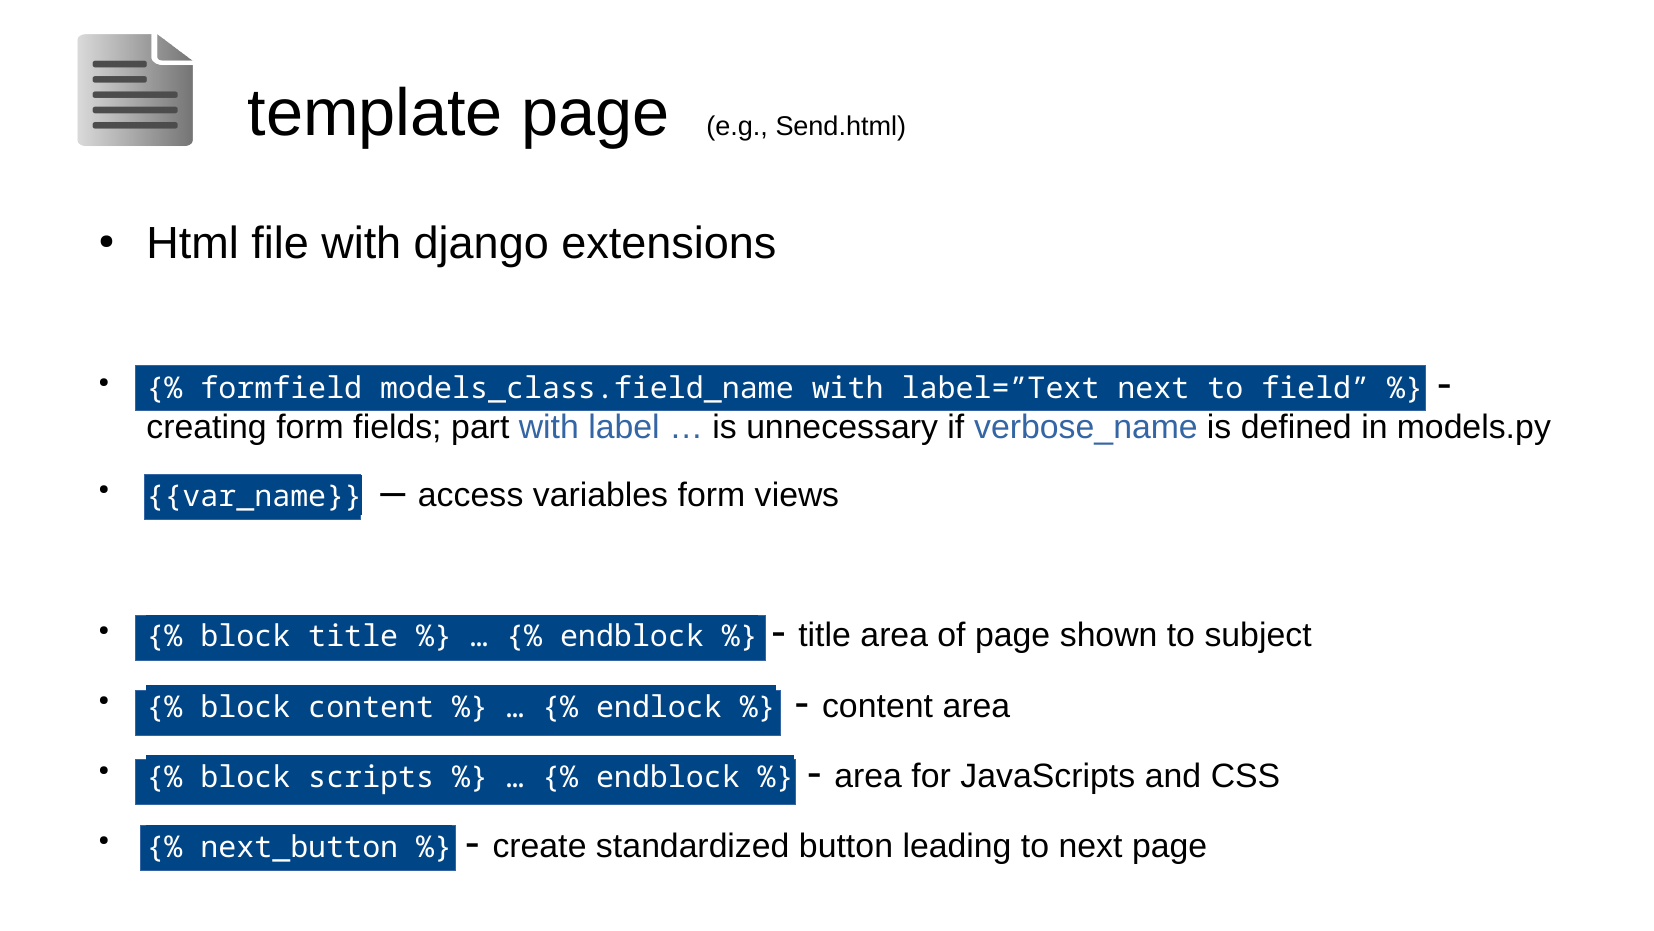

template page (e.g., Send.html)
# Html file with django extensions
{% formfield models_class.field_name with label=”Text next to field” %} - creating form fields; part with label … is unnecessary if verbose_name is defined in models.py
{{var_name}} – access variables form views
{% block title %} … {% endblock %} - title area of page shown to subject
{% block content %} … {% endlock %} - content area
{% block scripts %} … {% endblock %} - area for JavaScripts and CSS
{% next_button %} - create standardized button leading to next page